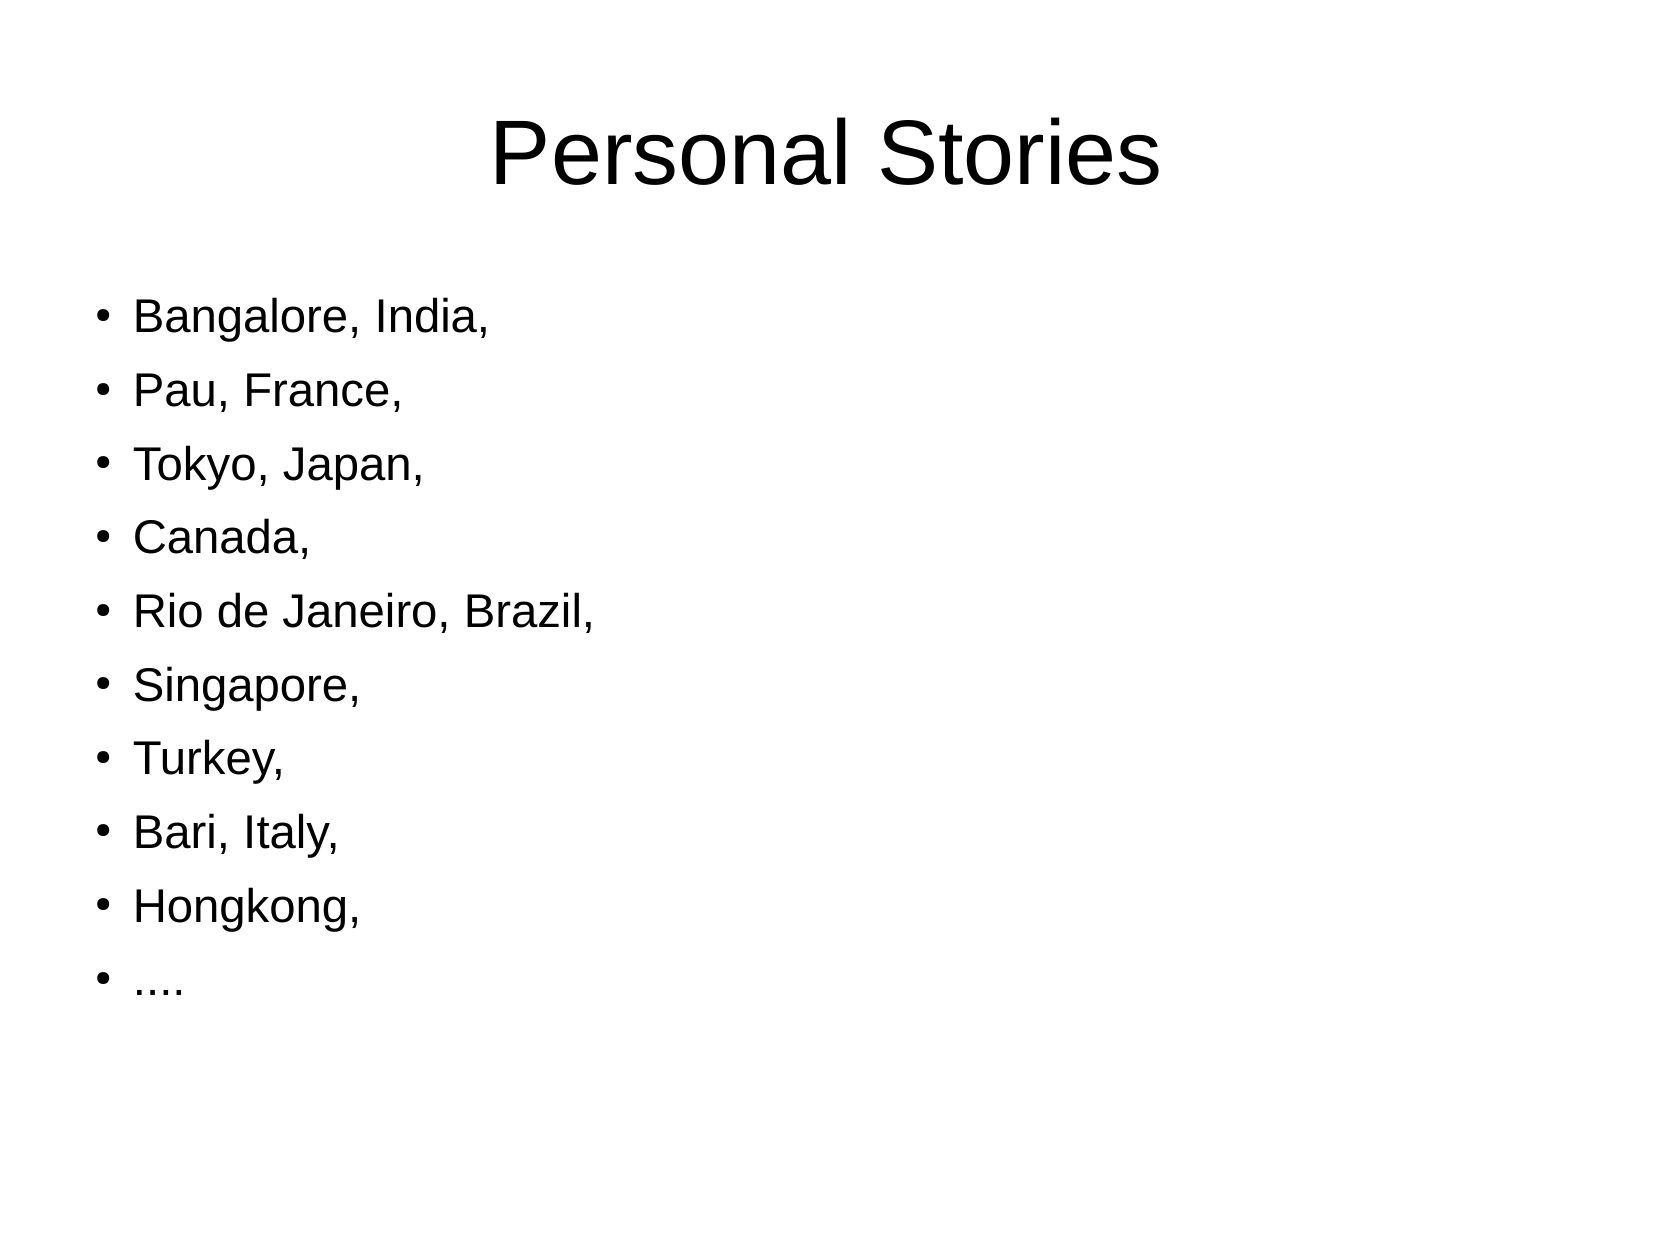

# Personal Stories
Bangalore, India,
Pau, France,
Tokyo, Japan,
Canada,
Rio de Janeiro, Brazil,
Singapore,
Turkey,
Bari, Italy,
Hongkong,
....